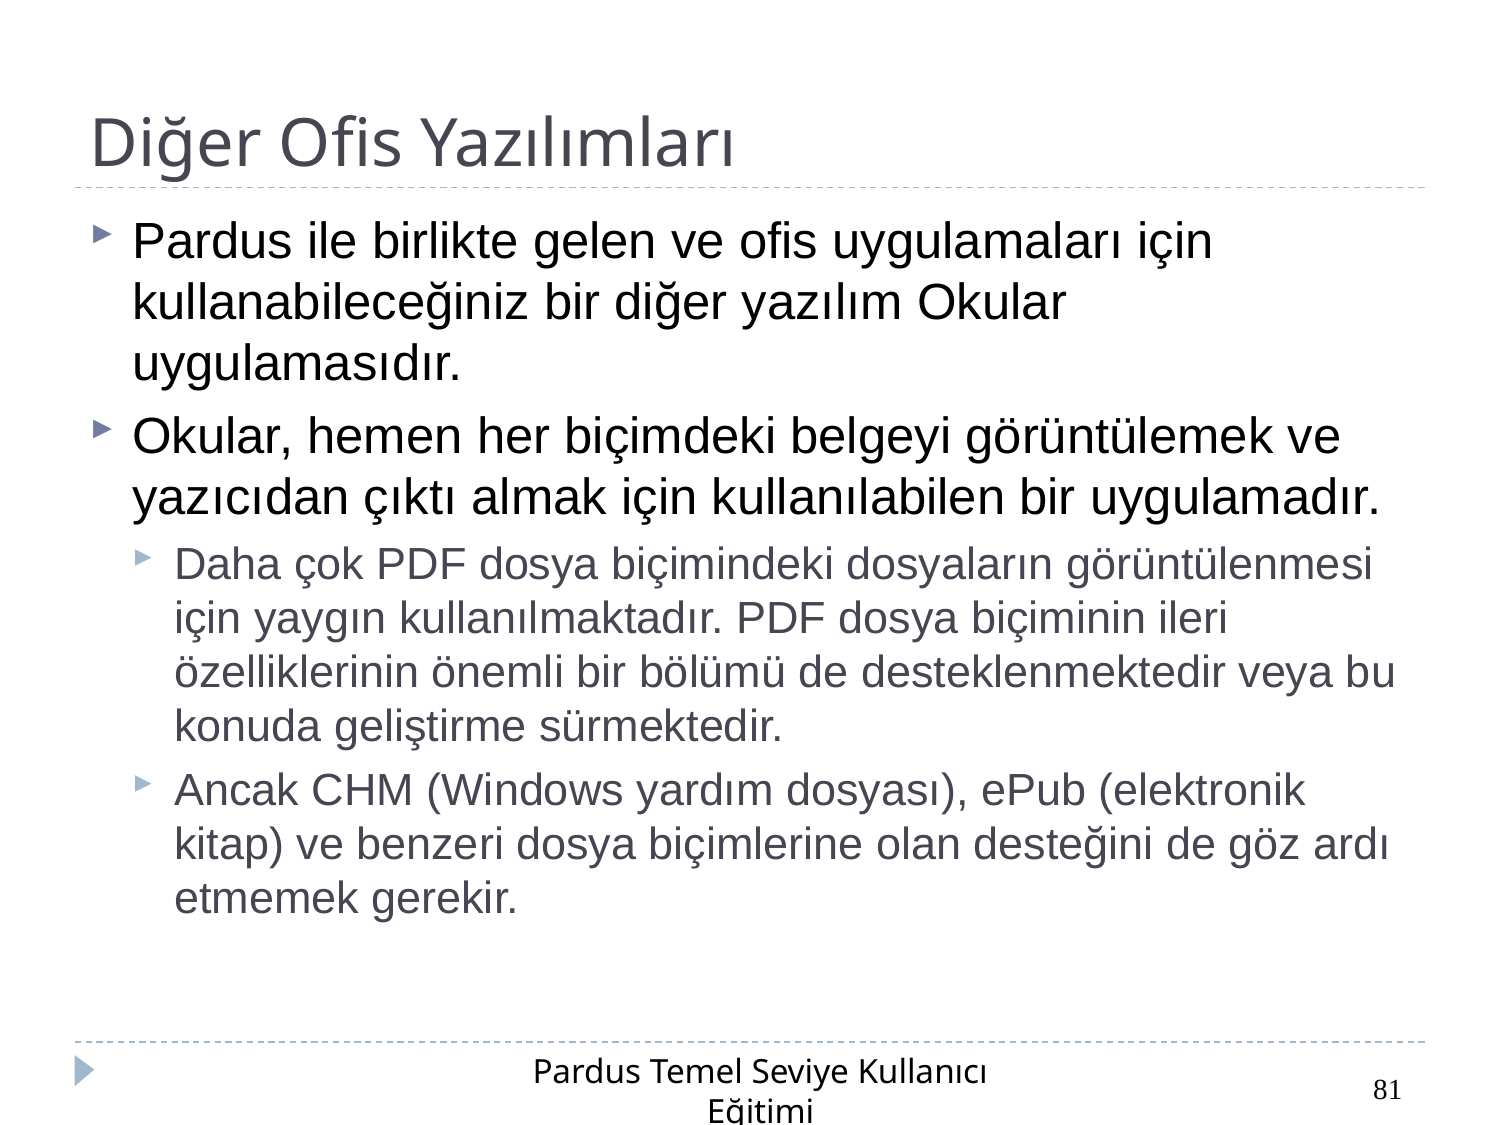

# Diğer Ofis Yazılımları
Pardus ile birlikte gelen ve ofis uygulamaları için kullanabileceğiniz bir diğer yazılım Okular uygulamasıdır.
Okular, hemen her biçimdeki belgeyi görüntülemek ve yazıcıdan çıktı almak için kullanılabilen bir uygulamadır.
Daha çok PDF dosya biçimindeki dosyaların görüntülenmesi için yaygın kullanılmaktadır. PDF dosya biçiminin ileri özelliklerinin önemli bir bölümü de desteklenmektedir veya bu konuda geliştirme sürmektedir.
Ancak CHM (Windows yardım dosyası), ePub (elektronik kitap) ve benzeri dosya biçimlerine olan desteğini de göz ardı etmemek gerekir.